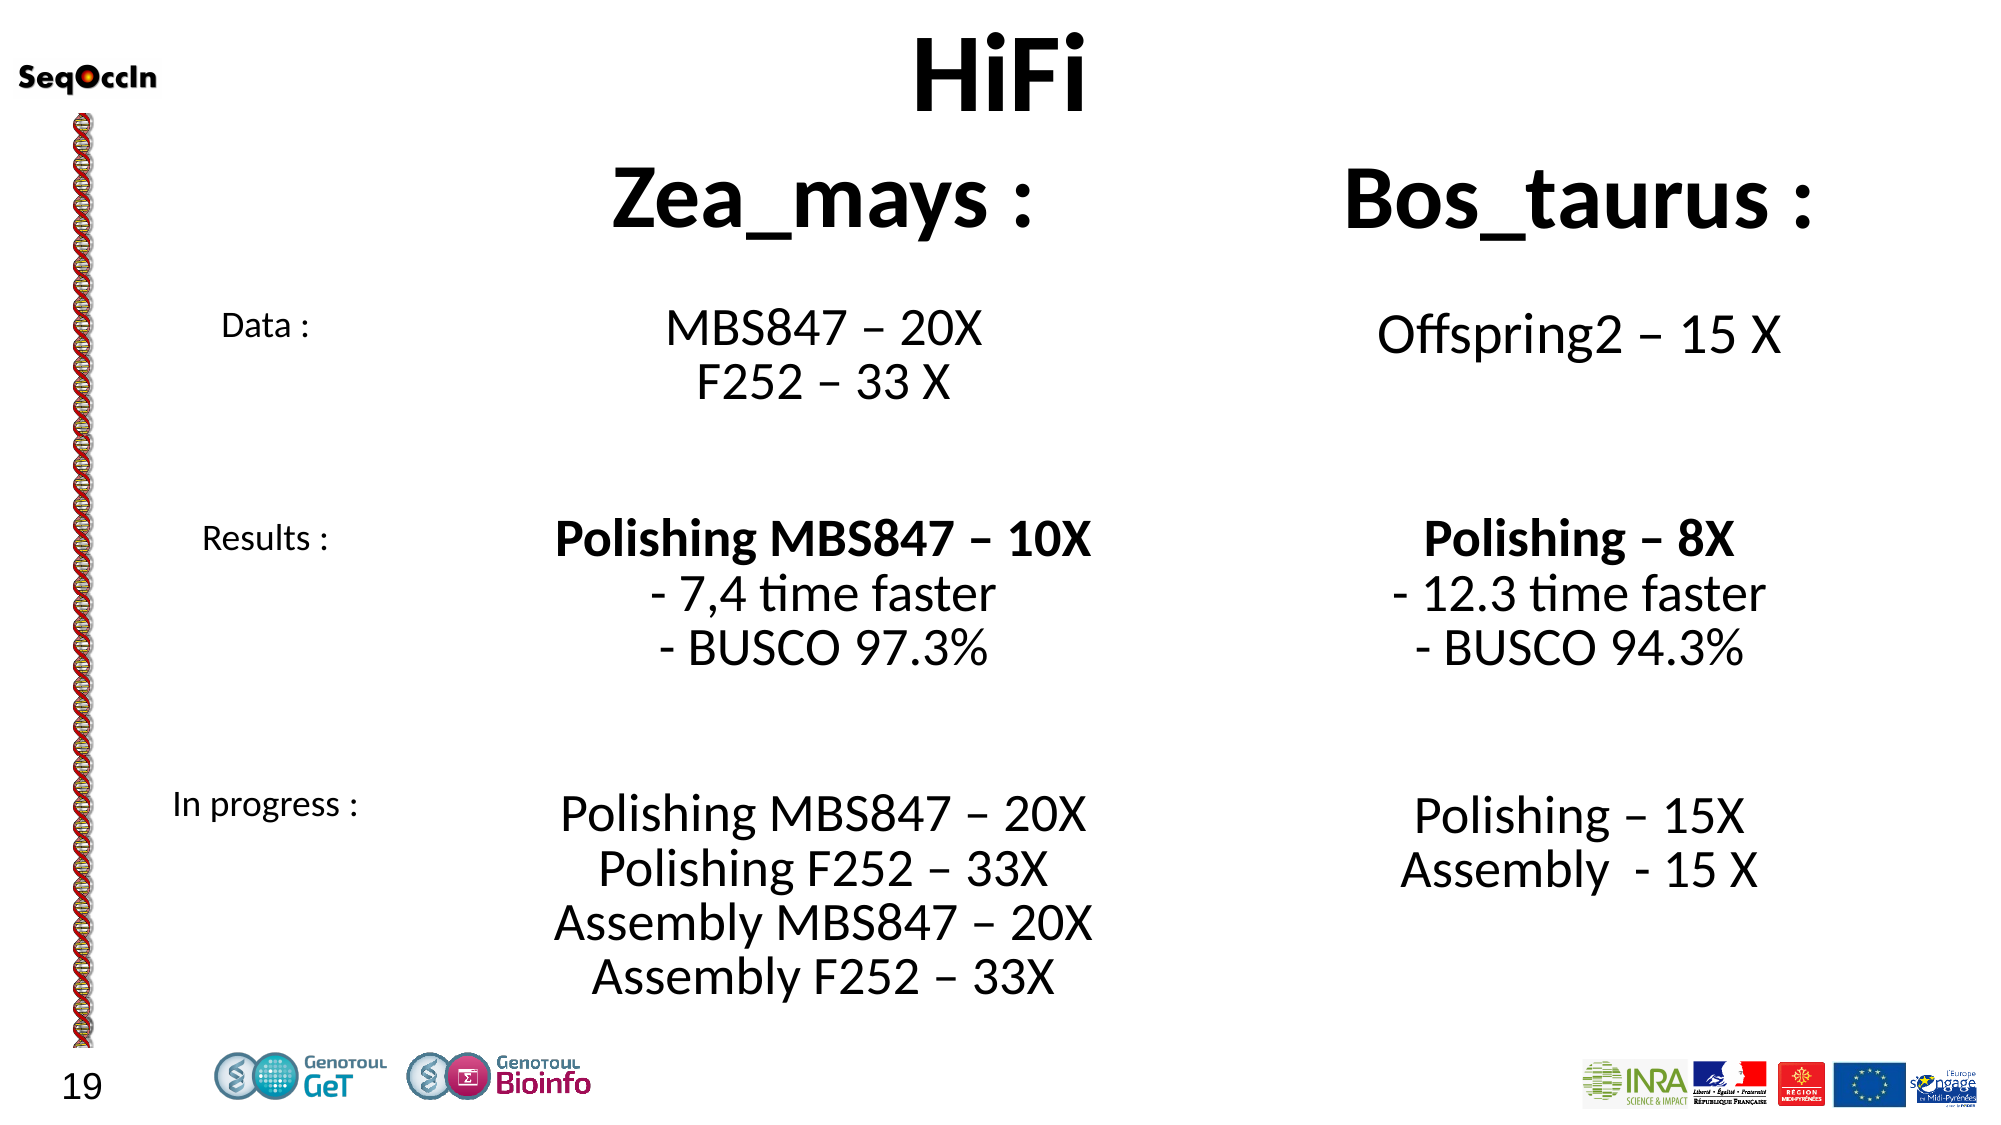

# HiFi
Zea_mays :
MBS847 – 20X
F252 – 33 X
Bos_taurus :
Offspring2 – 15 X
Data :
Results :
Polishing MBS847 – 10X
- 7,4 time faster
- BUSCO 97.3%
Polishing – 8X
- 12.3 time faster
- BUSCO 94.3%
In progress :
Polishing – 15X
Assembly - 15 X
Polishing MBS847 – 20X
Polishing F252 – 33X
Assembly MBS847 – 20X
Assembly F252 – 33X